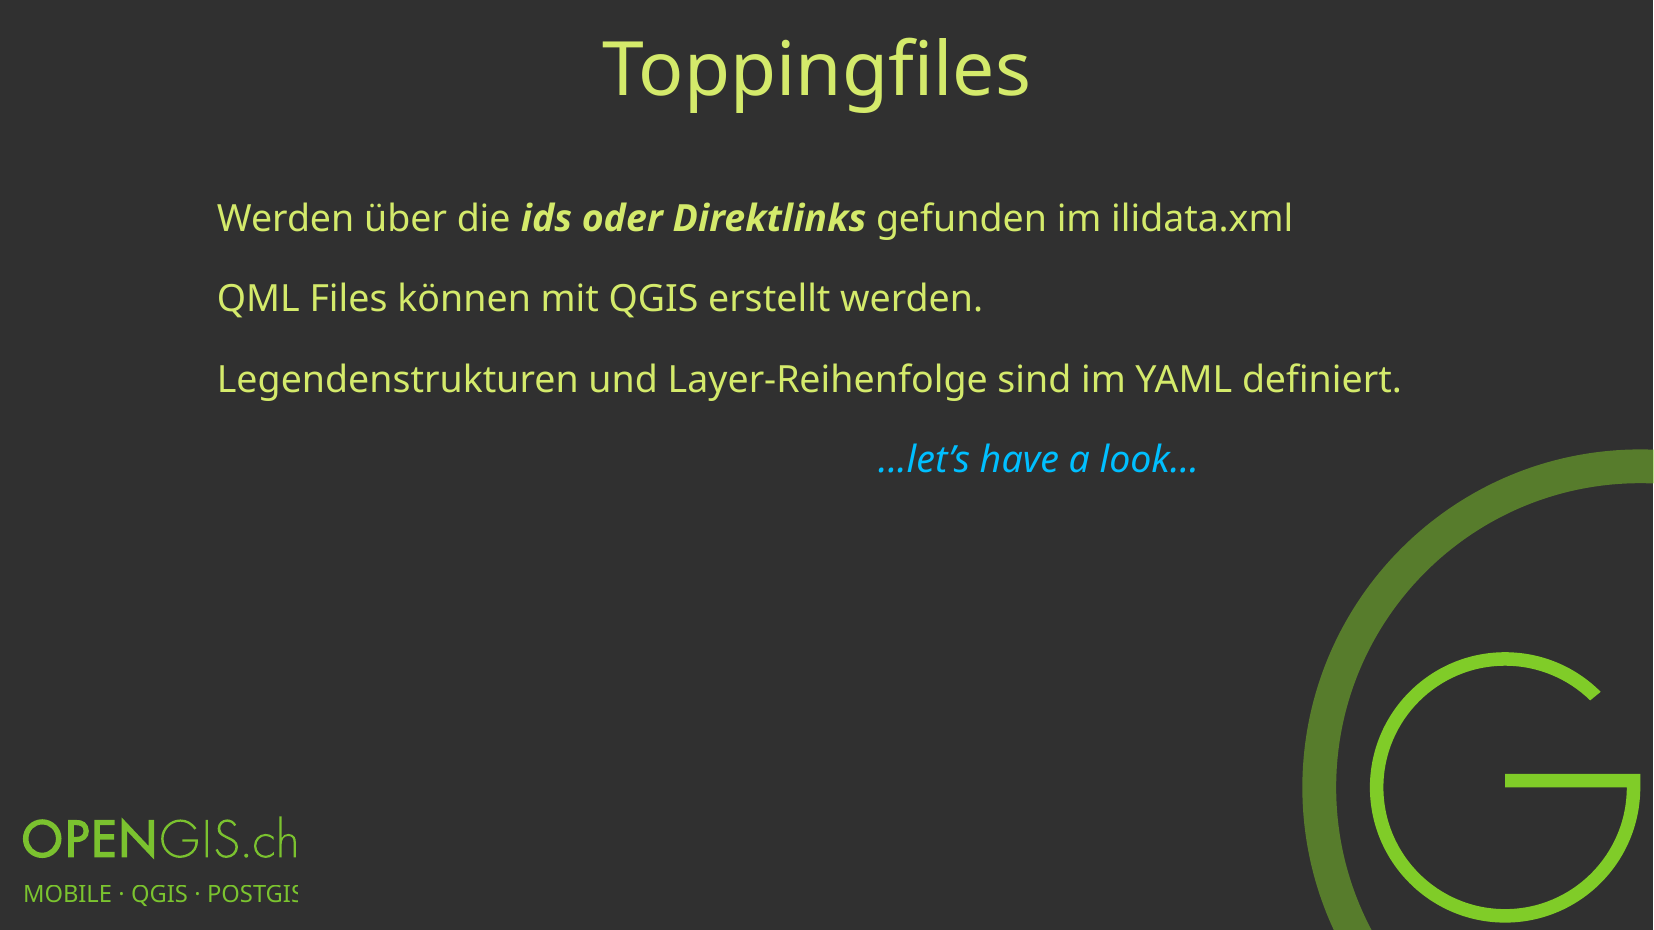

# Toppingfiles
Werden über die ids oder Direktlinks gefunden im ilidata.xml
QML Files können mit QGIS erstellt werden.
Legendenstrukturen und Layer-Reihenfolge sind im YAML definiert.
...let’s have a look…